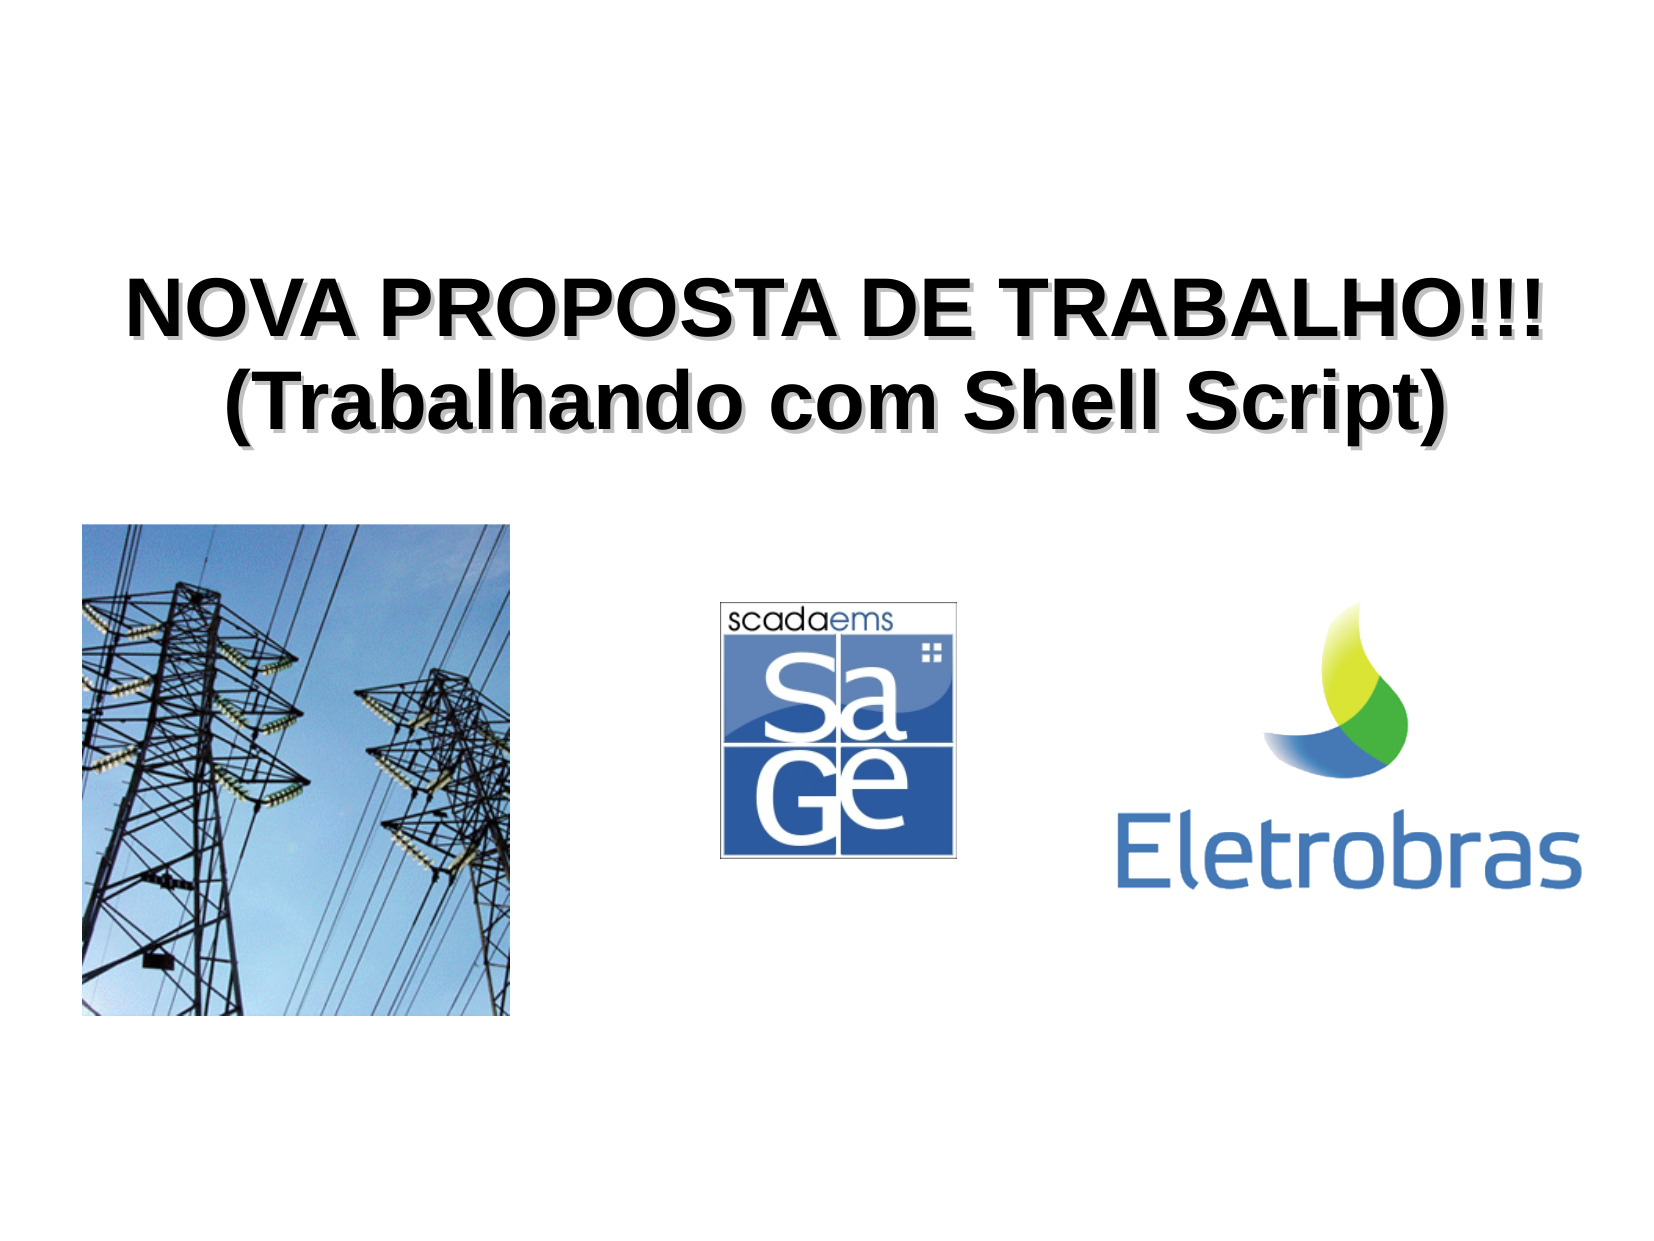

NOVA PROPOSTA DE TRABALHO!!!
(Trabalhando com Shell Script)